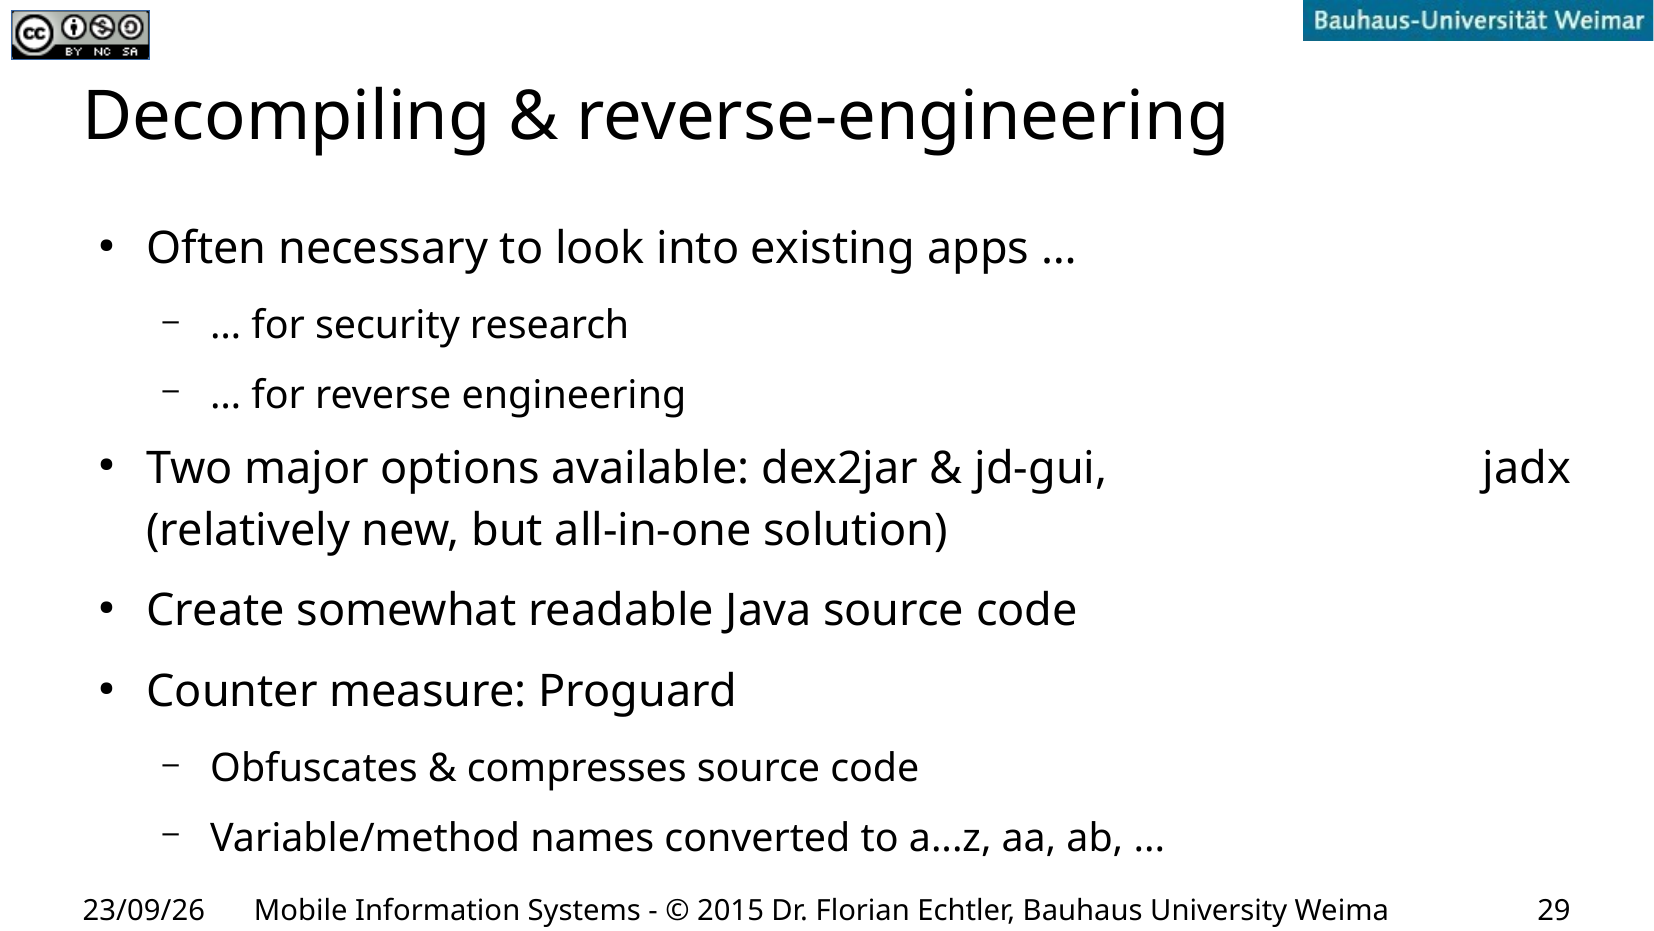

# Decompiling & reverse-engineering
Often necessary to look into existing apps …
… for security research
… for reverse engineering
Two major options available: dex2jar & jd-gui, jadx (relatively new, but all-in-one solution)
Create somewhat readable Java source code
Counter measure: Proguard
Obfuscates & compresses source code
Variable/method names converted to a...z, aa, ab, ...
Mobile Information Systems - © 2015 Dr. Florian Echtler, Bauhaus University Weimar
29